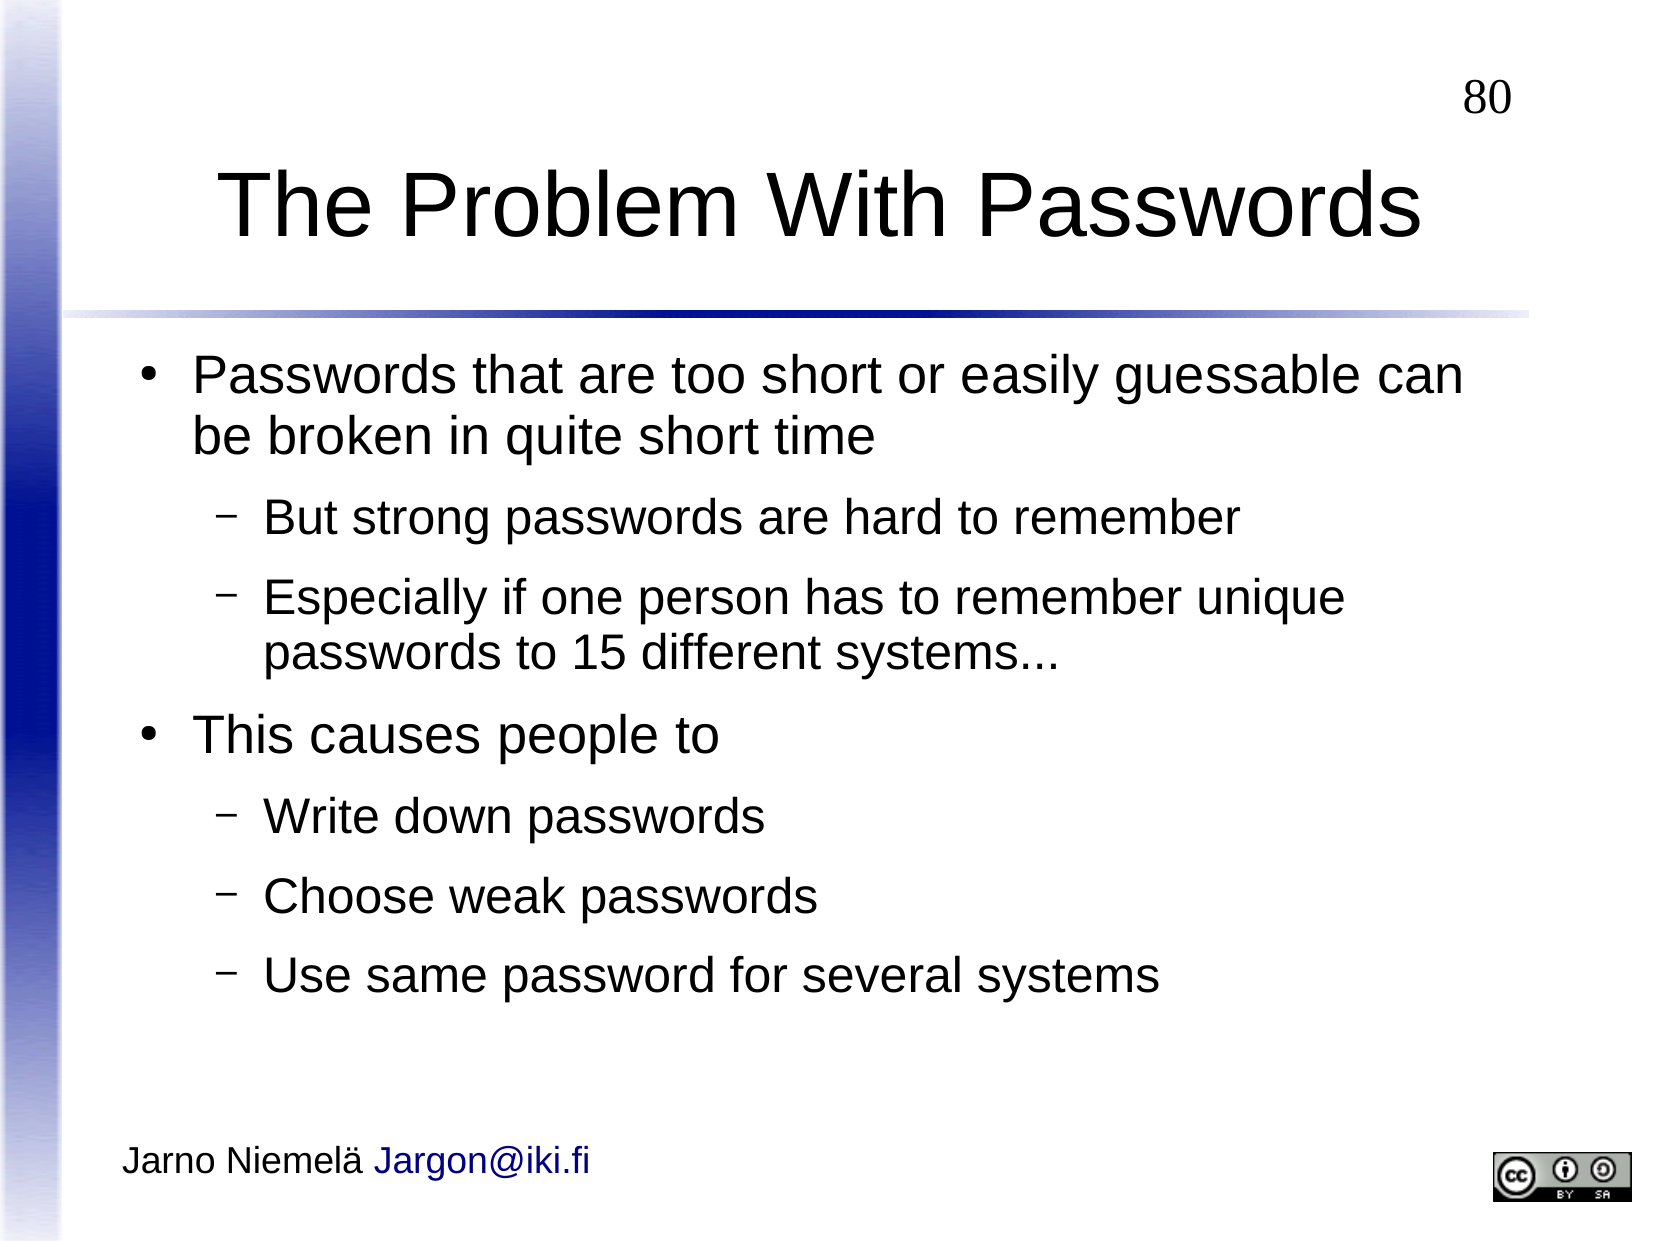

# The Problem With Passwords
Passwords that are too short or easily guessable can be broken in quite short time
But strong passwords are hard to remember
Especially if one person has to remember unique passwords to 15 different systems...
This causes people to
Write down passwords
Choose weak passwords
Use same password for several systems